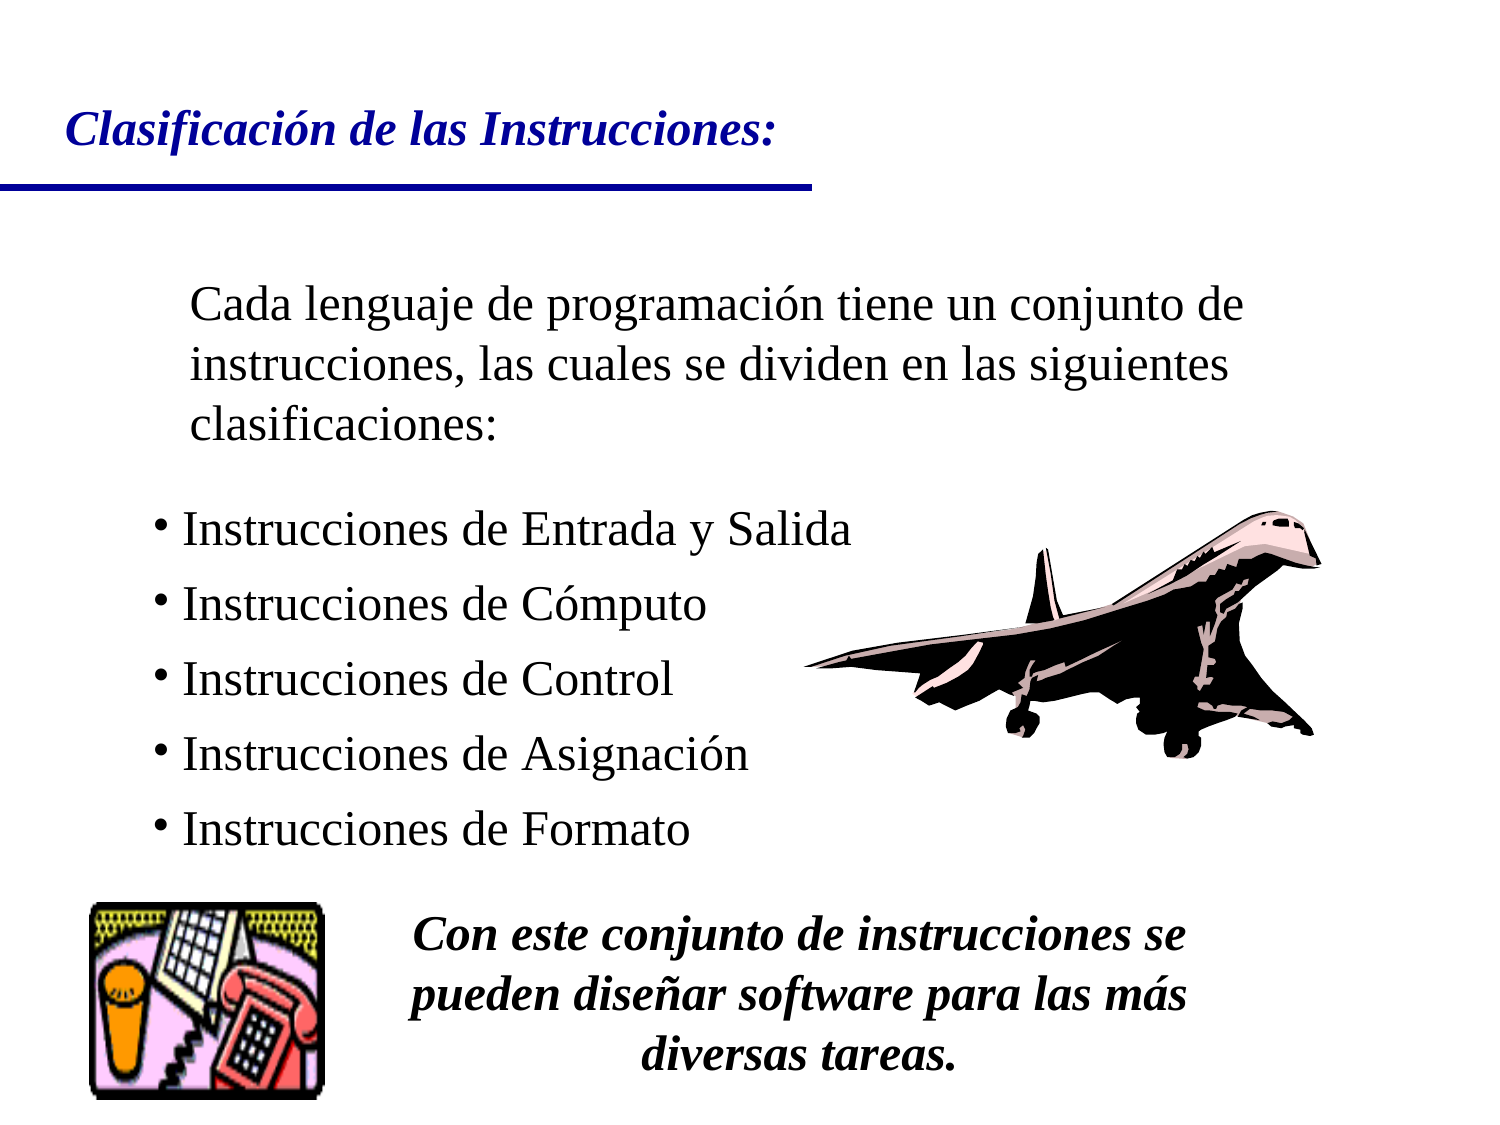

Clasificación de las Instrucciones:
Cada lenguaje de programación tiene un conjunto de instrucciones, las cuales se dividen en las siguientes clasificaciones:
 Instrucciones de Entrada y Salida
 Instrucciones de Cómputo
 Instrucciones de Control
 Instrucciones de Asignación
 Instrucciones de Formato
Con este conjunto de instrucciones se pueden diseñar software para las más diversas tareas.